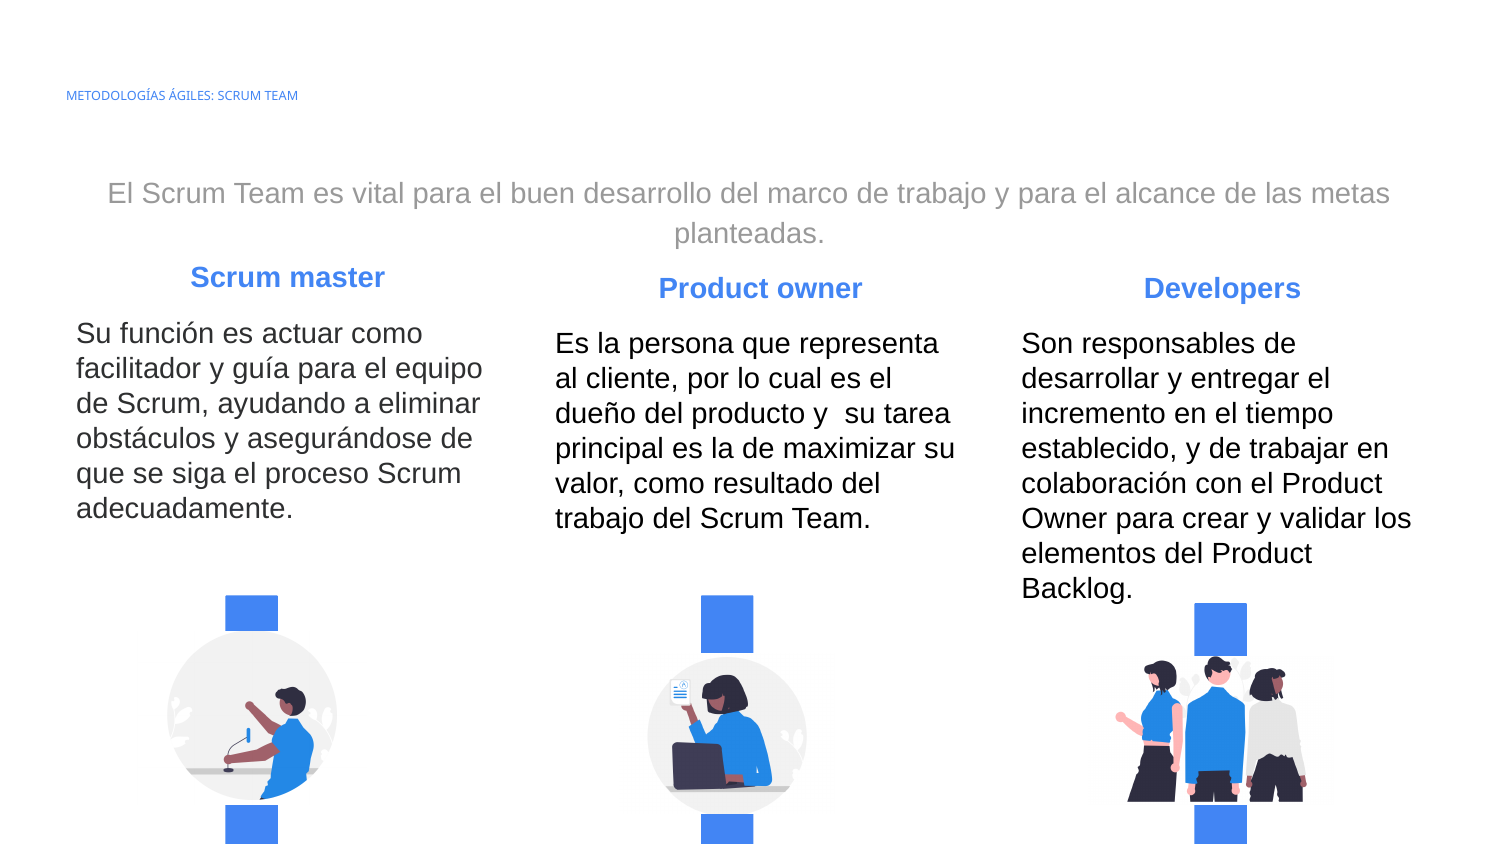

METODOLOGÍAS ÁGILES: SCRUM TEAM
# El Scrum Team es vital para el buen desarrollo del marco de trabajo y para el alcance de las metas planteadas.
Scrum master
Su función es actuar como facilitador y guía para el equipo de Scrum, ayudando a eliminar obstáculos y asegurándose de que se siga el proceso Scrum adecuadamente.
Product owner
Es la persona que representa al cliente, por lo cual es el dueño del producto y su tarea principal es la de maximizar su valor, como resultado del trabajo del Scrum Team.
Developers
Son responsables de desarrollar y entregar el incremento en el tiempo establecido, y de trabajar en colaboración con el Product Owner para crear y validar los elementos del Product Backlog.